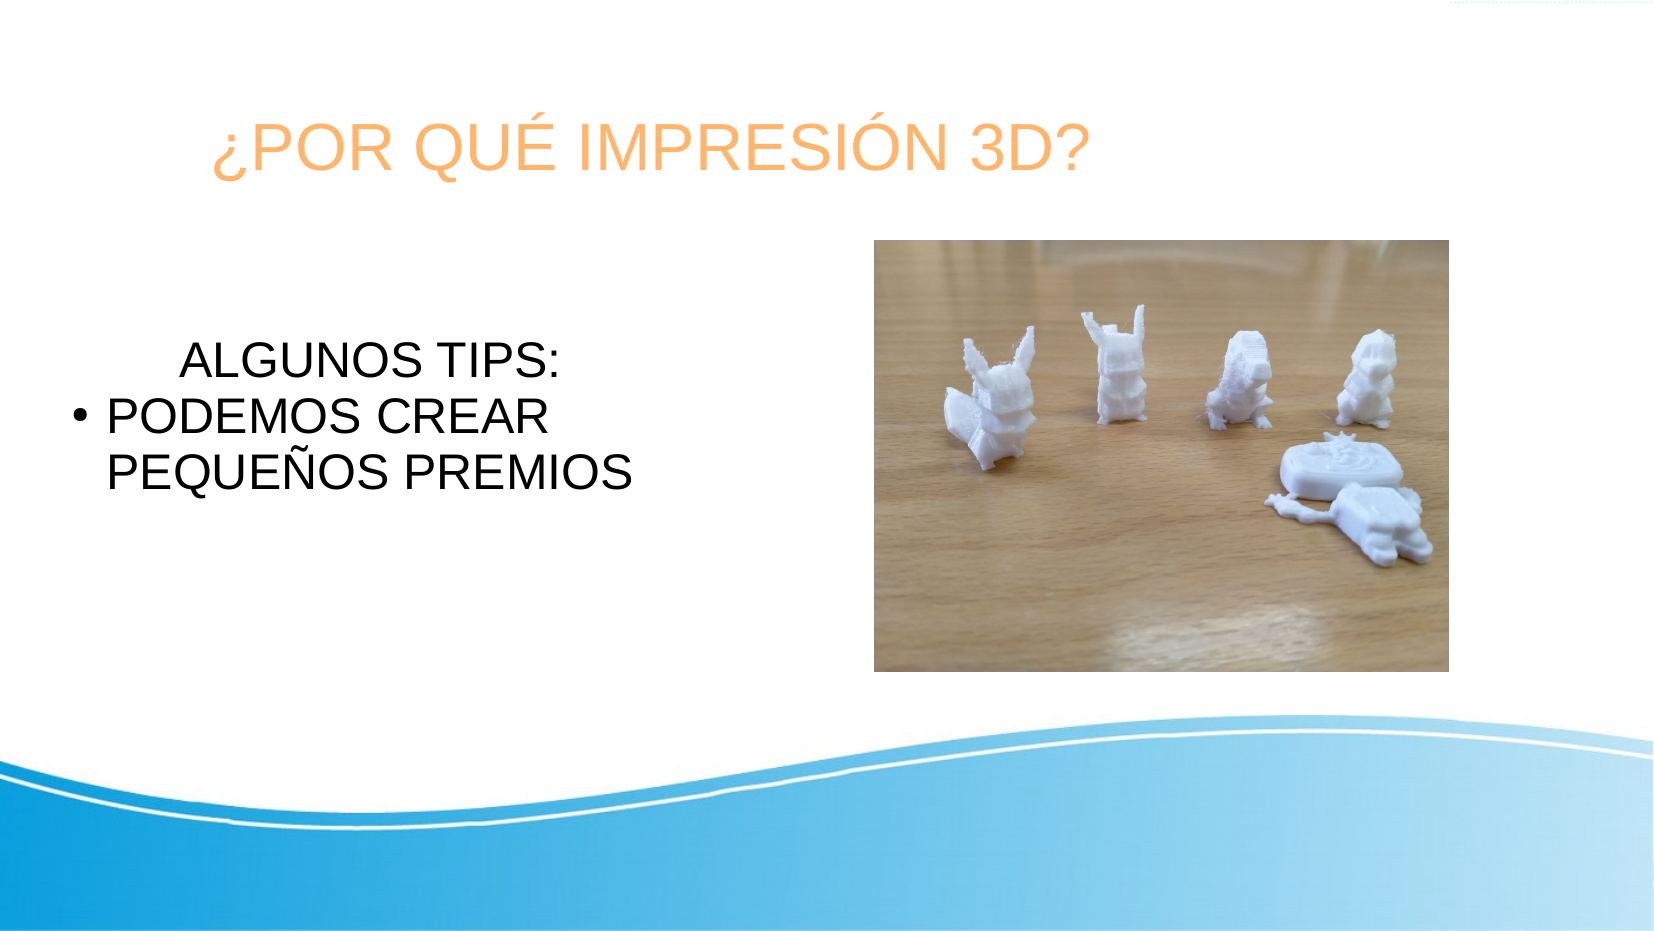

¿POR QUÉ IMPRESIÓN 3D?
# ALGUNOS TIPS:
PODEMOS CREAR PEQUEÑOS PREMIOS